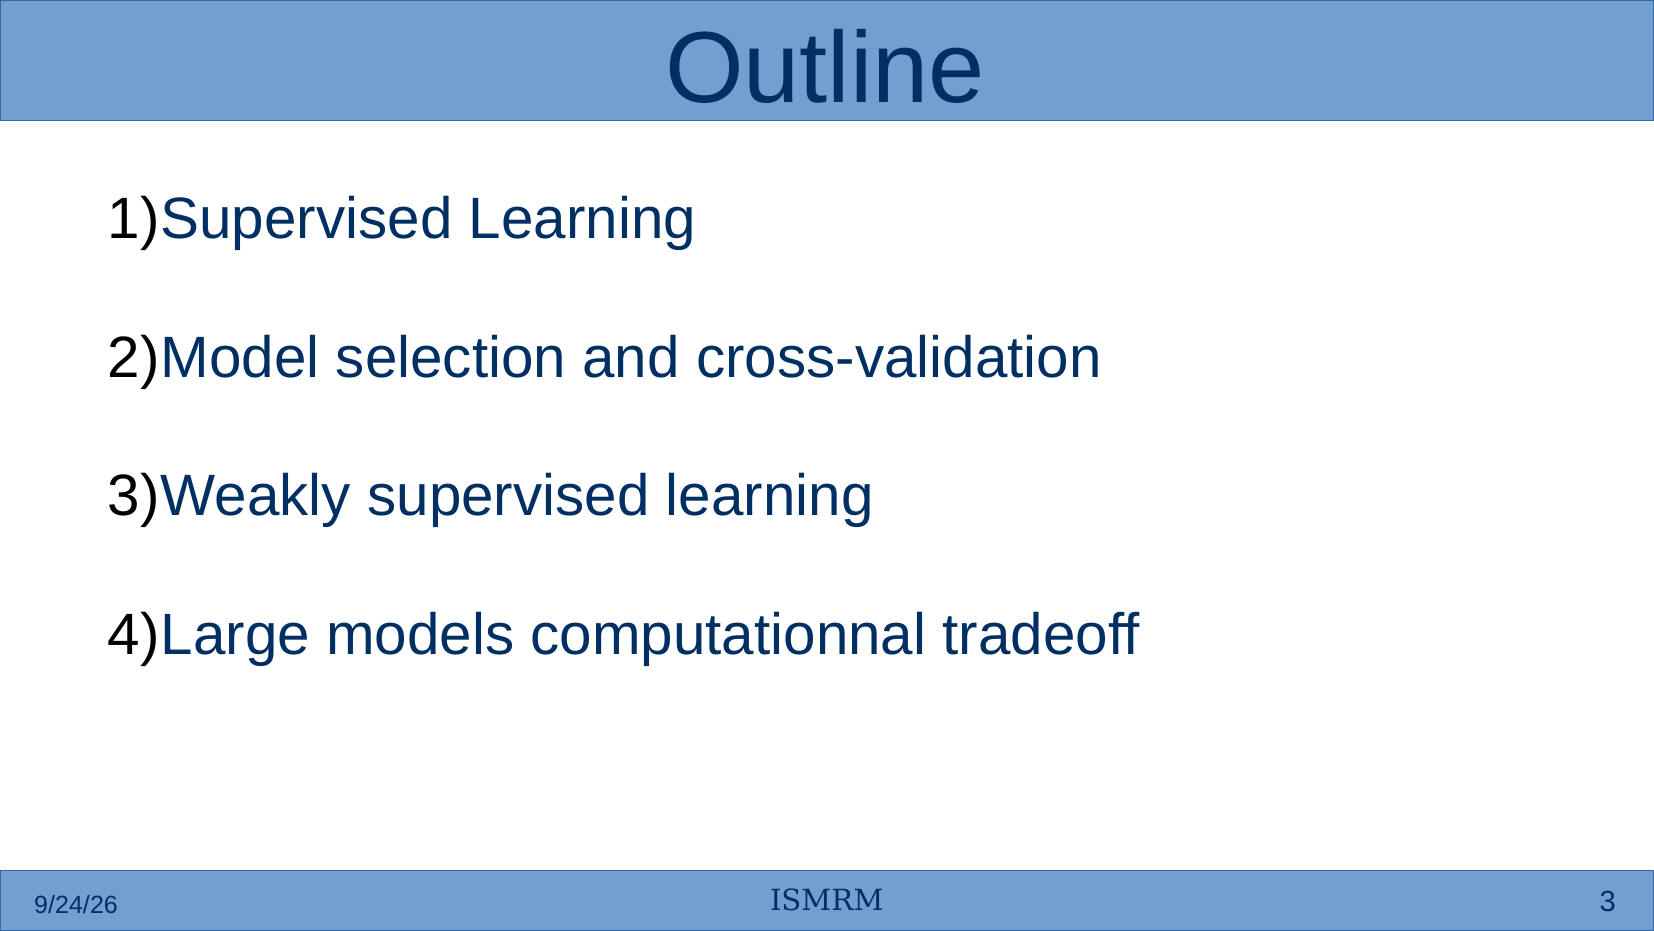

Outline
# Supervised Learning
Model selection and cross-validation
Weakly supervised learning
Large models computationnal tradeoff
3